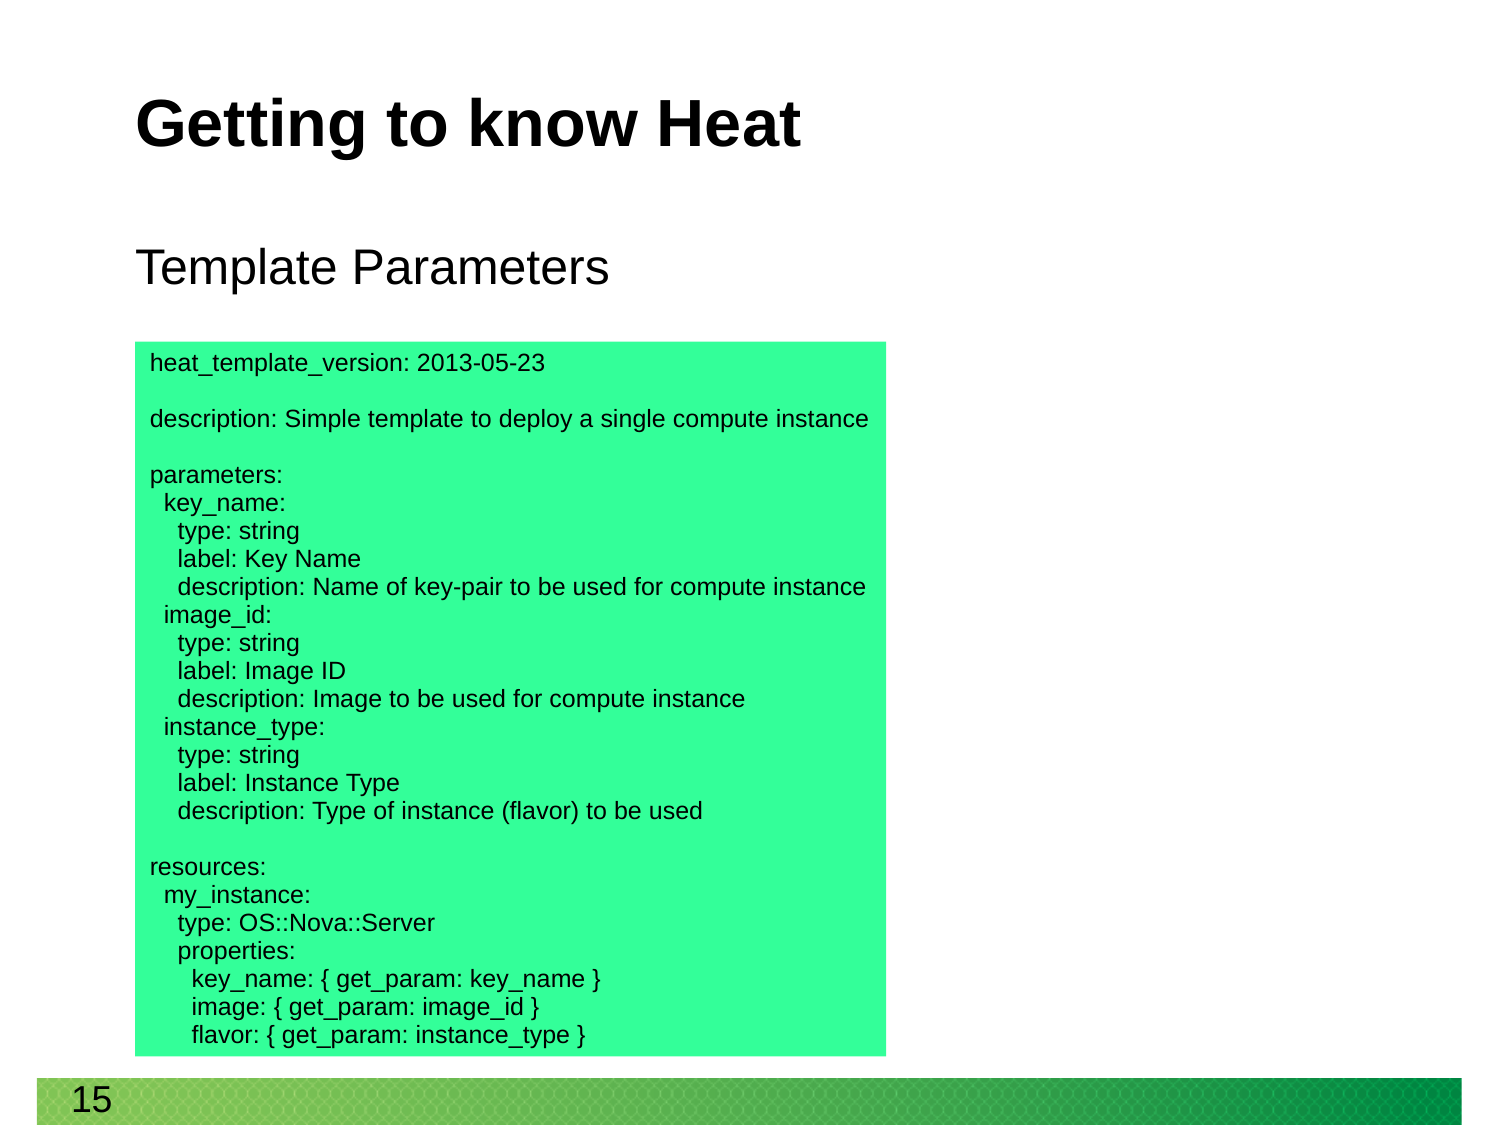

# Getting to know Heat
Template Parameters
heat_template_version: 2013-05-23
description: Simple template to deploy a single compute instance
parameters:
 key_name:
 type: string
 label: Key Name
 description: Name of key-pair to be used for compute instance
 image_id:
 type: string
 label: Image ID
 description: Image to be used for compute instance
 instance_type:
 type: string
 label: Instance Type
 description: Type of instance (flavor) to be used
resources:
 my_instance:
 type: OS::Nova::Server
 properties:
 key_name: { get_param: key_name }
 image: { get_param: image_id }
 flavor: { get_param: instance_type }